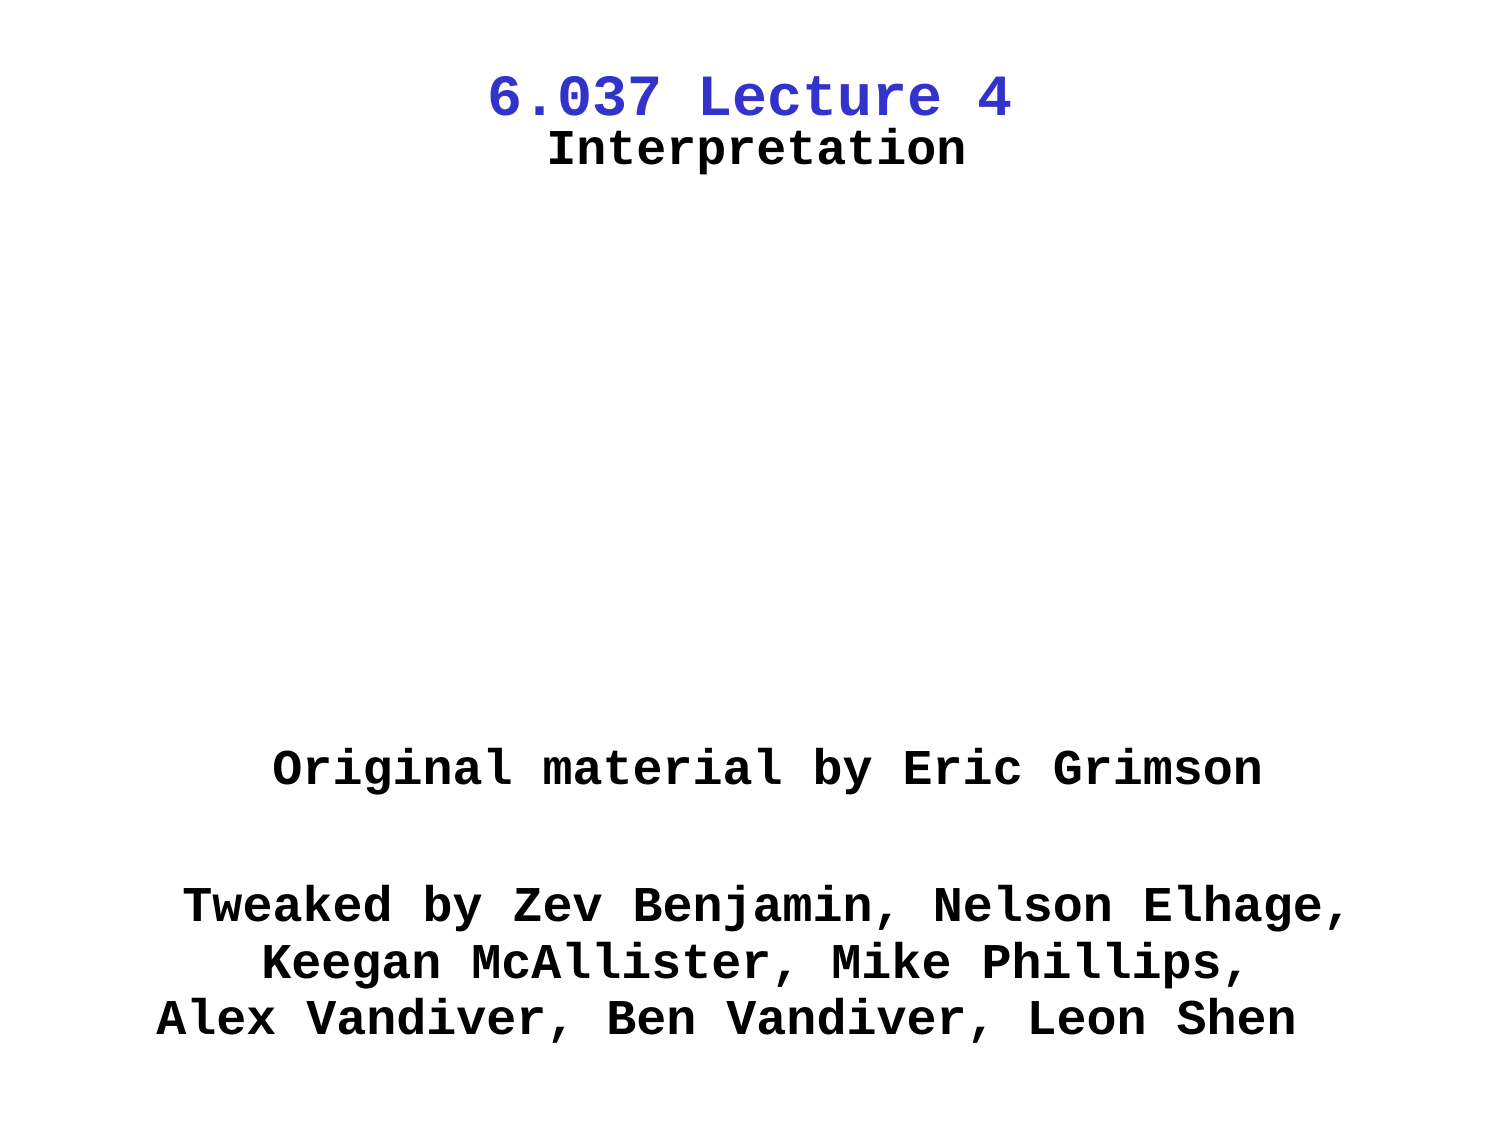

6.037 Lecture 4
Interpretation
Original material by Eric Grimson
Tweaked by Zev Benjamin, Nelson Elhage, Keegan McAllister, Mike Phillips,
Alex Vandiver, Ben Vandiver, Leon Shen